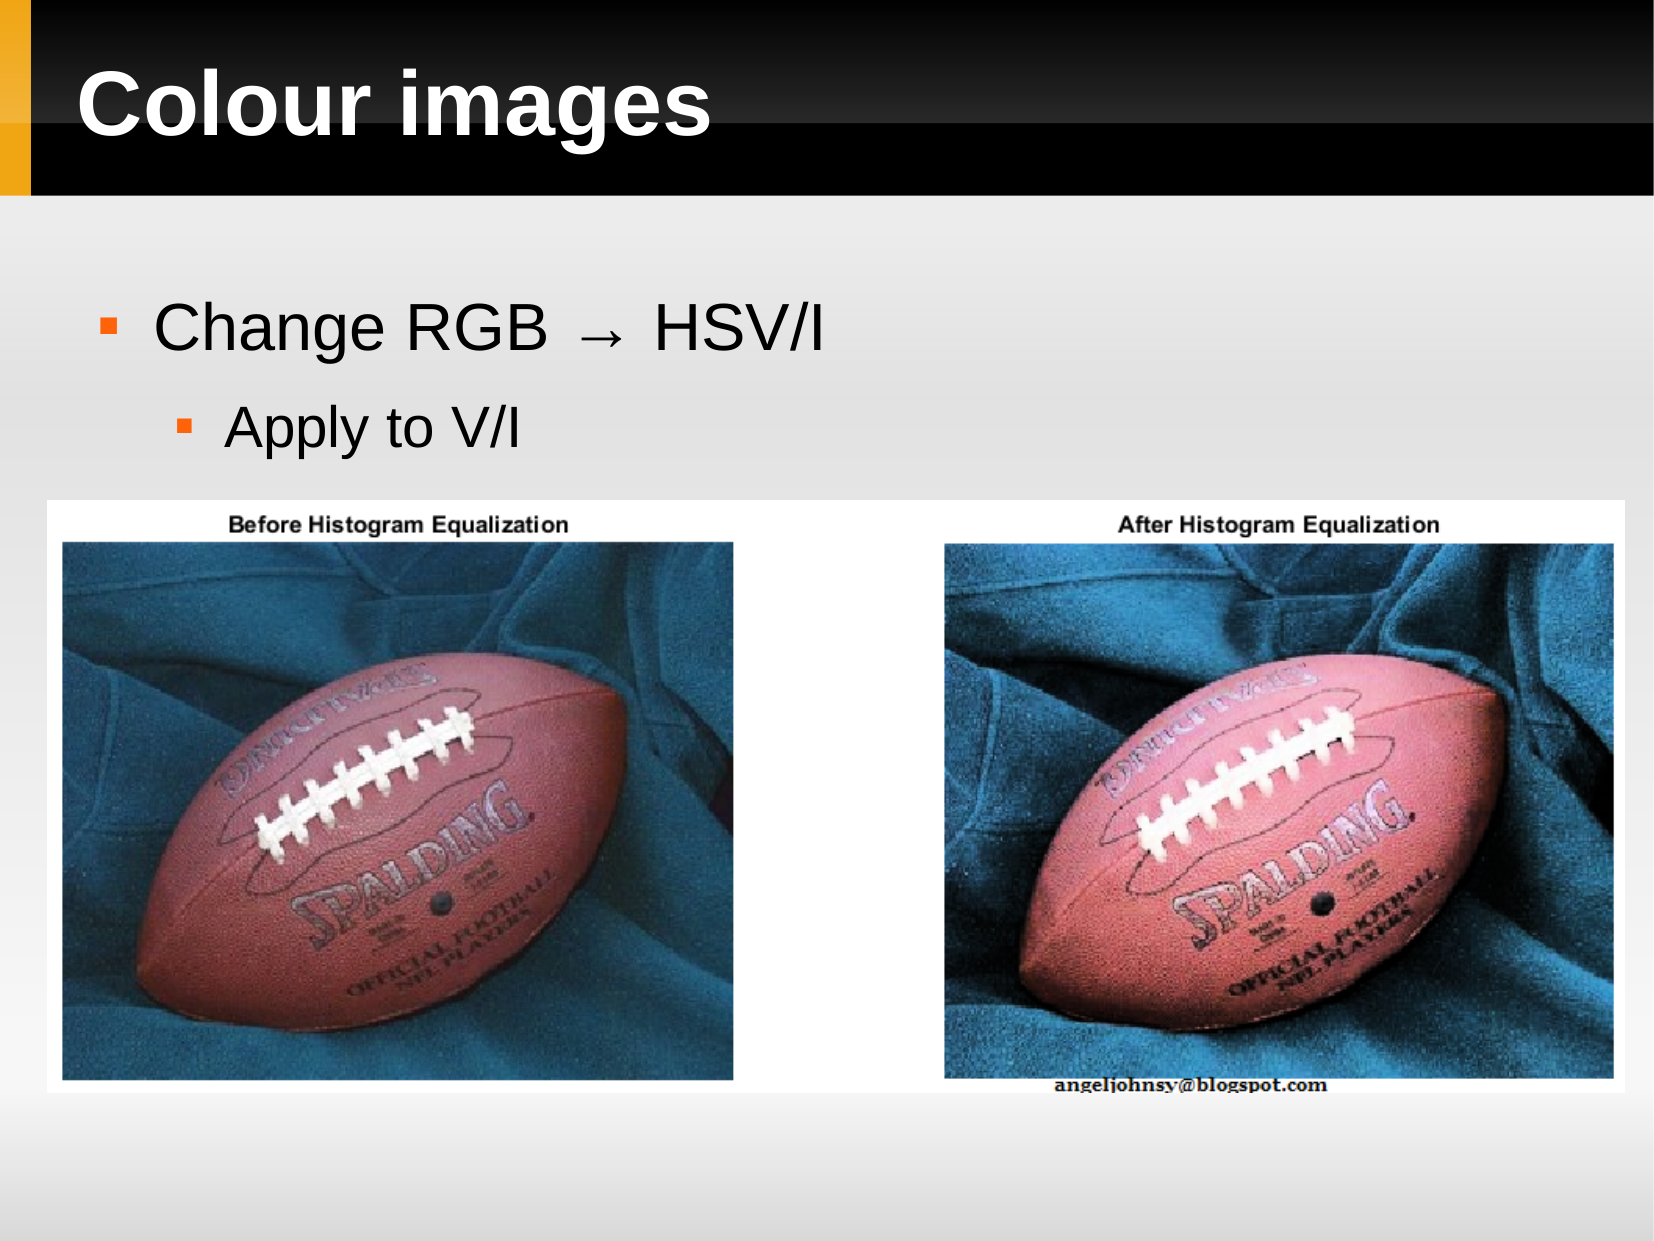

# Colour images
Change RGB → HSV/I
Apply to V/I